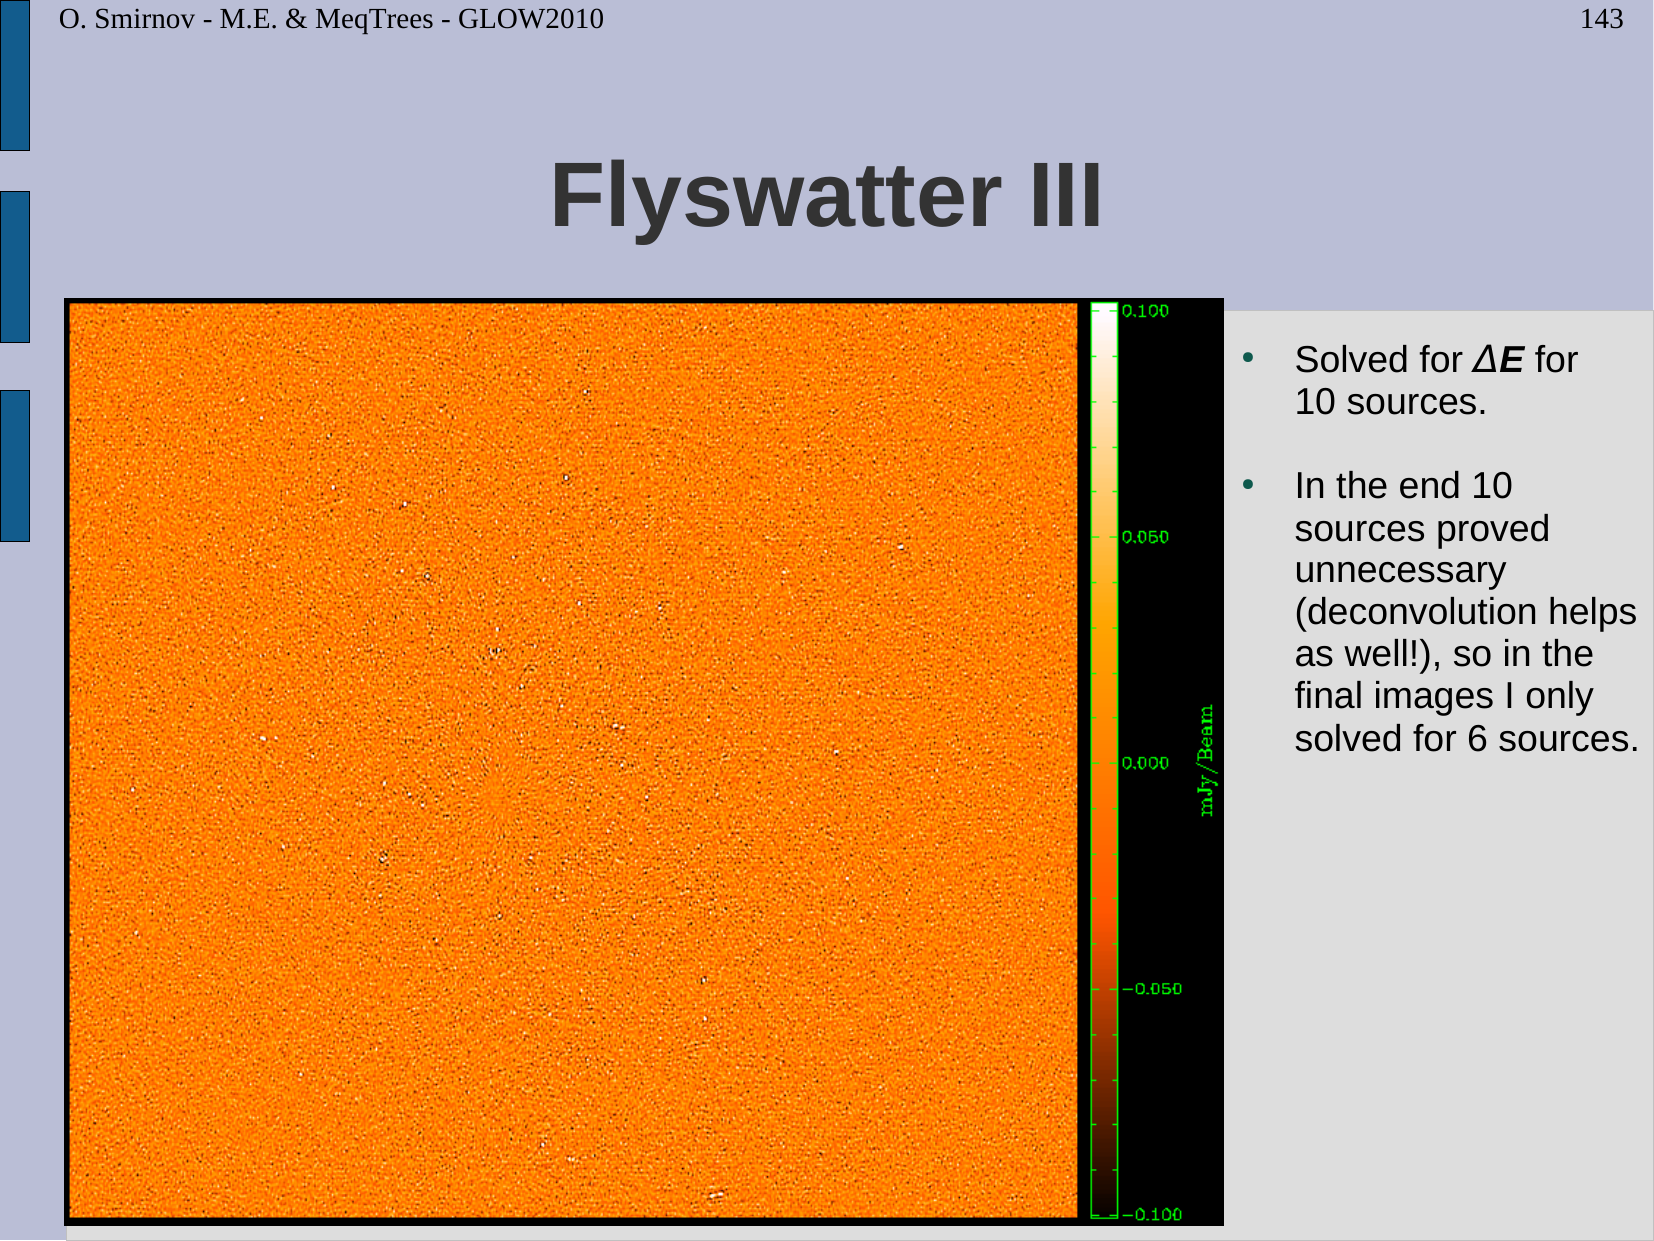

O. Smirnov - M.E. & MeqTrees - GLOW2010
143
# Flyswatter III
Solved for ΔE for
10 sources.
In the end 10 sources proved unnecessary (deconvolution helps as well!), so in the final images I only solved for 6 sources.